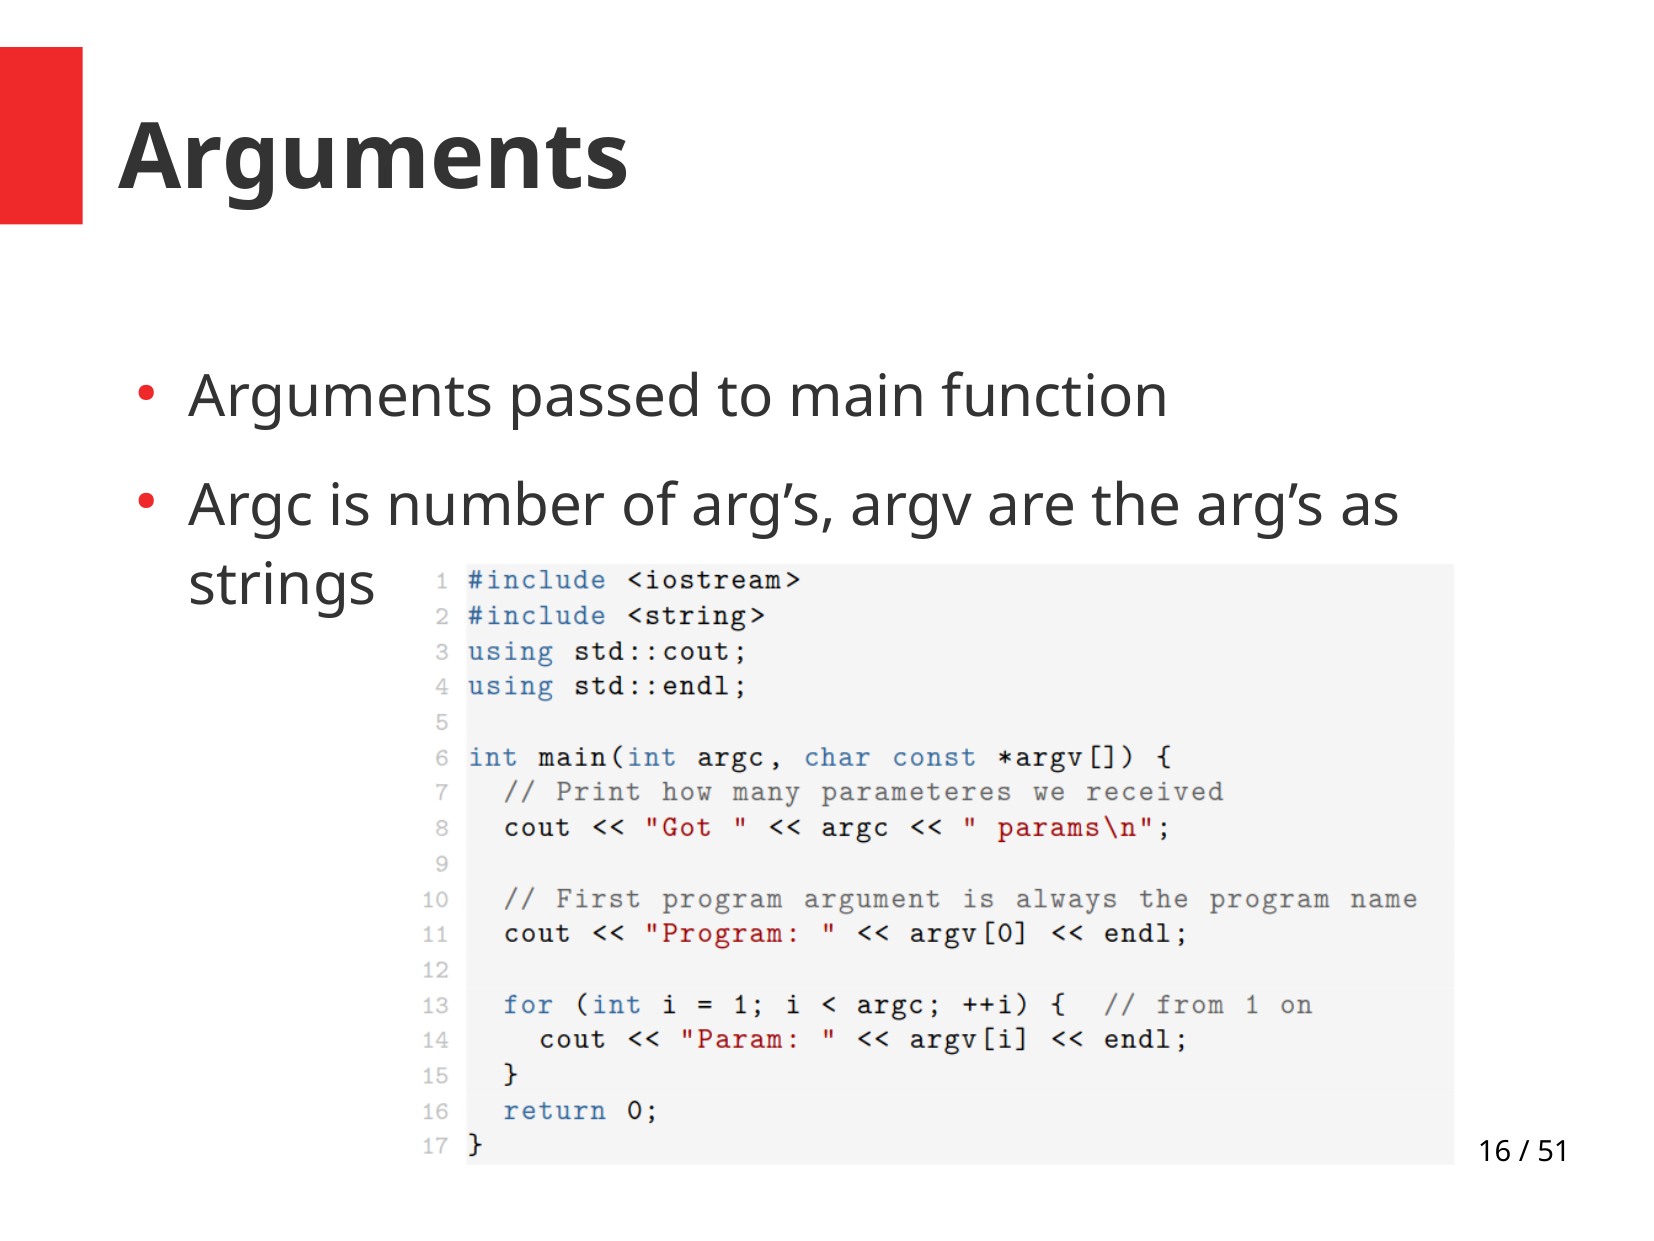

# Arguments
Arguments passed to main function
Argc is number of arg’s, argv are the arg’s as strings
16